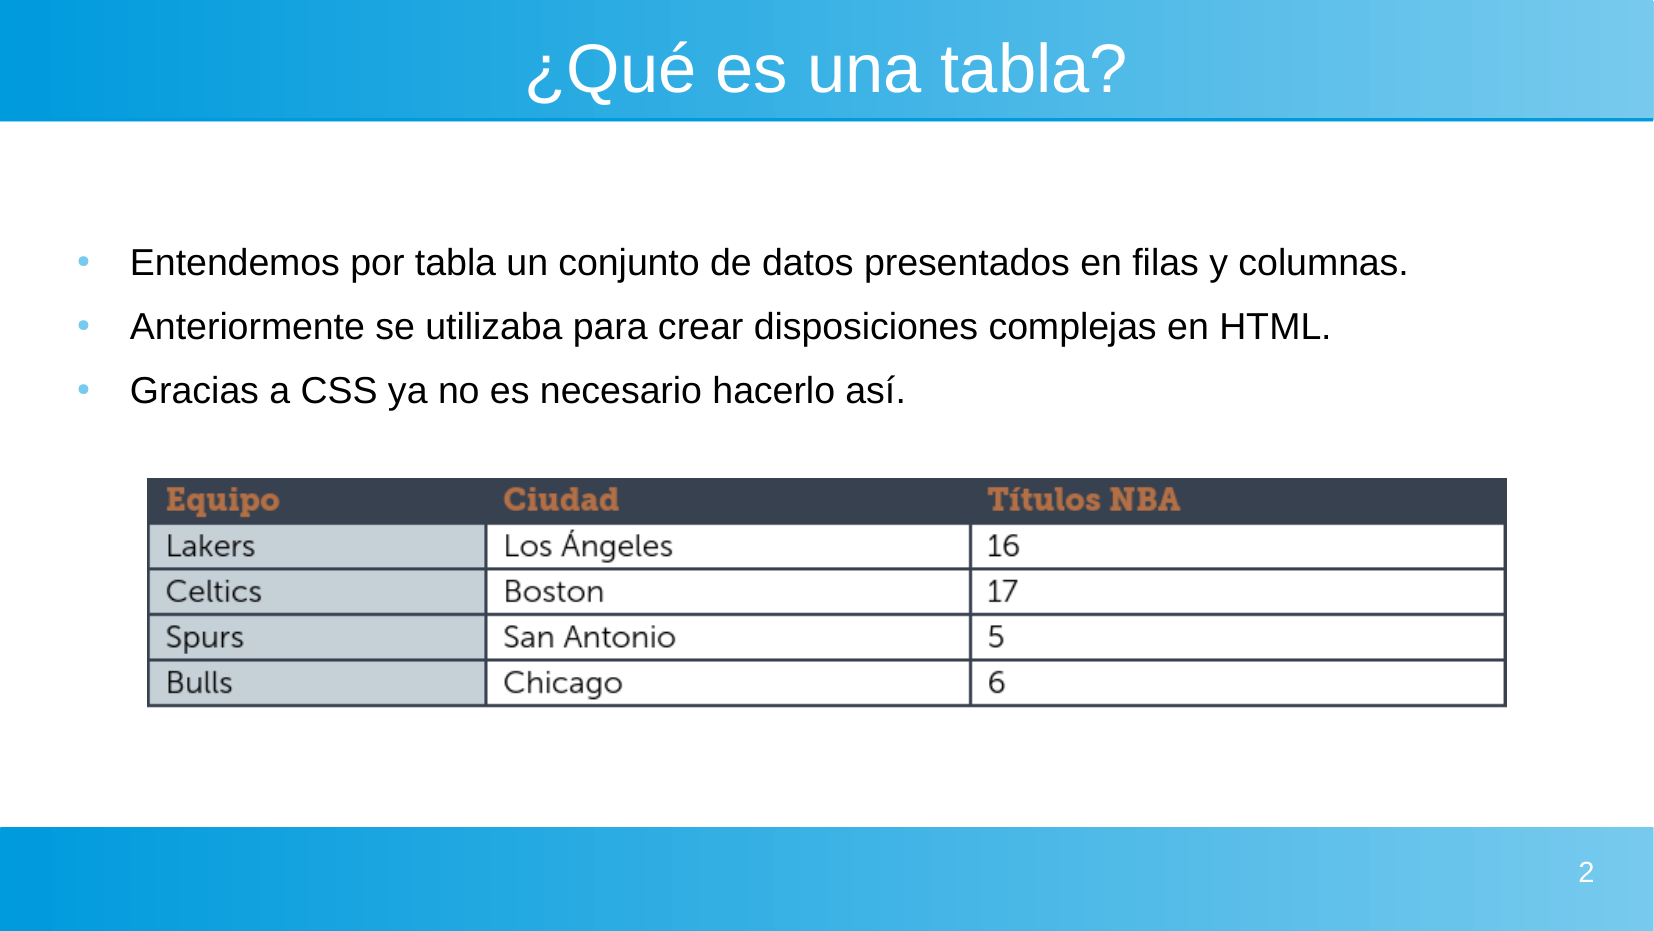

# ¿Qué es una tabla?
Entendemos por tabla un conjunto de datos presentados en filas y columnas.
Anteriormente se utilizaba para crear disposiciones complejas en HTML.
Gracias a CSS ya no es necesario hacerlo así.
2